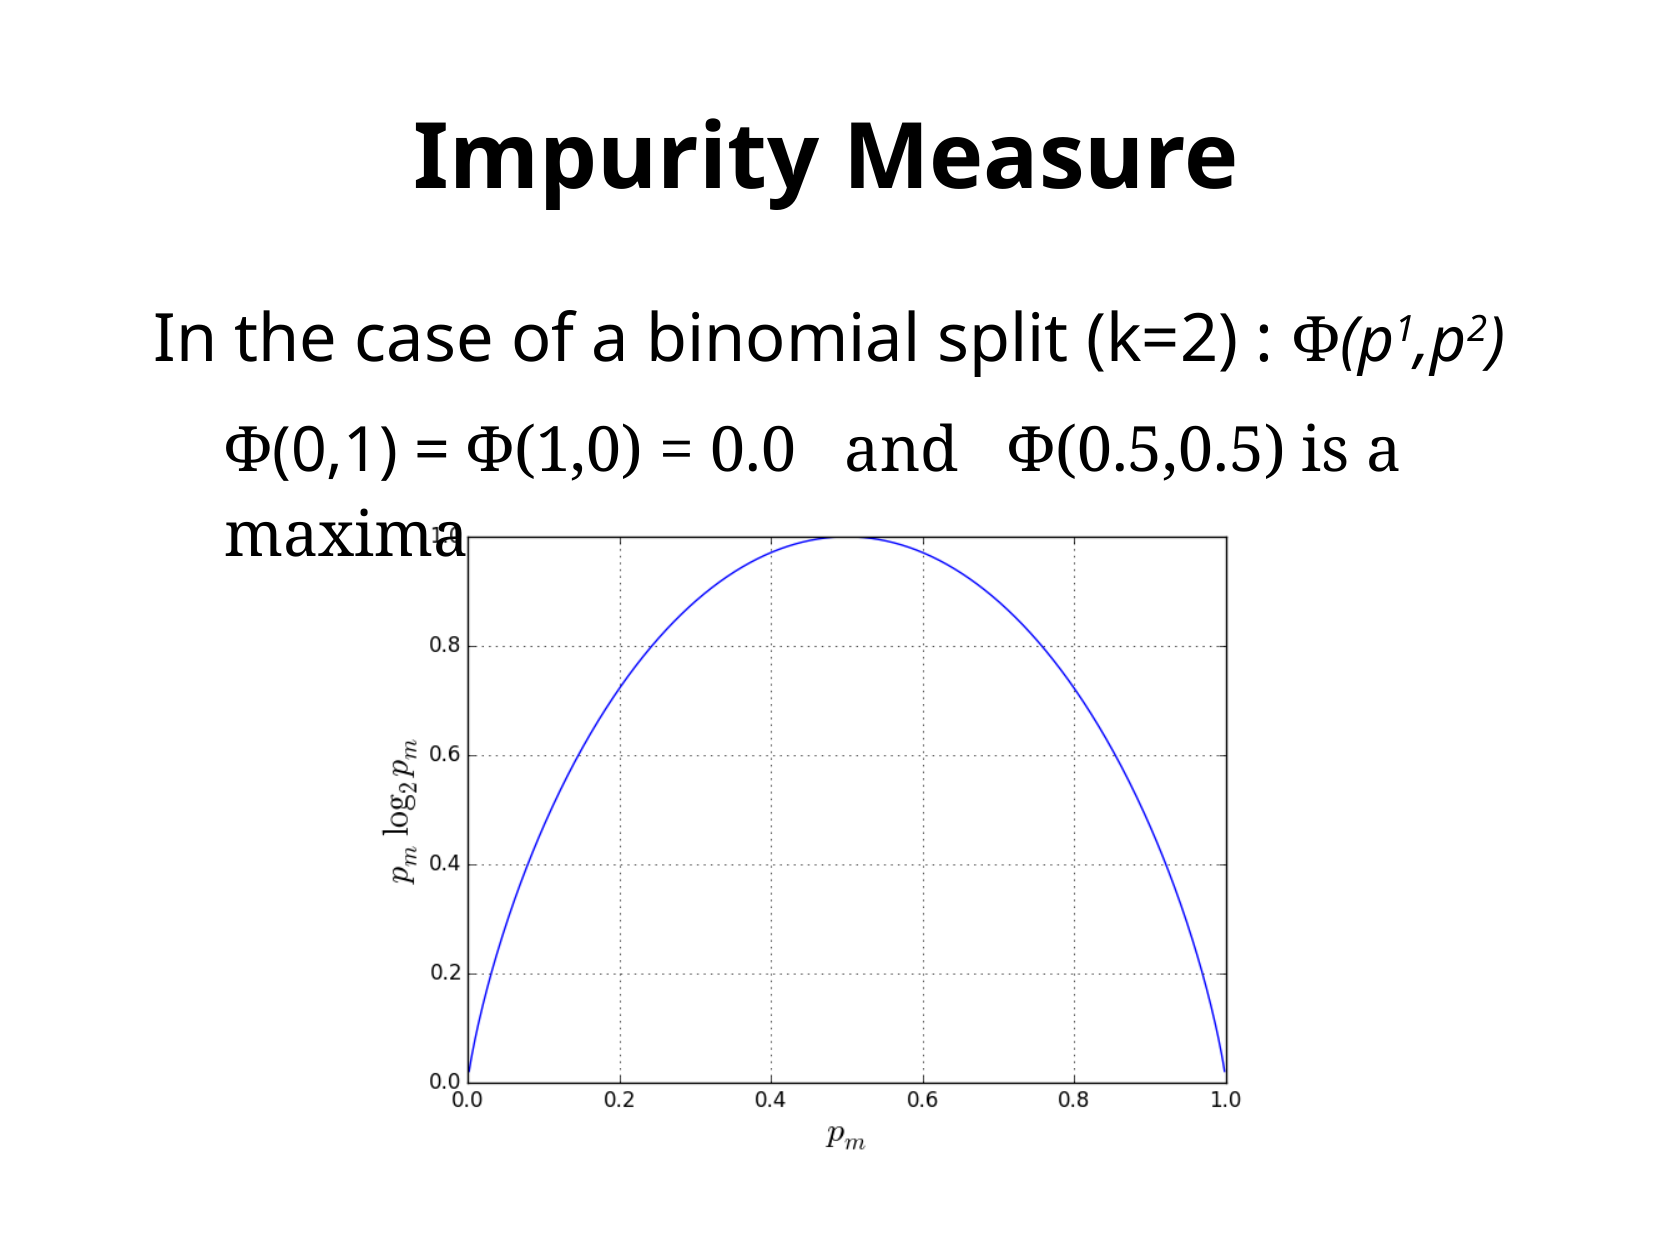

# Impurity Measure
In the case of a binomial split (k=2) : Φ(p1,p2)
Φ(0,1) = Φ(1,0) = 0.0 and Φ(0.5,0.5) is a maxima